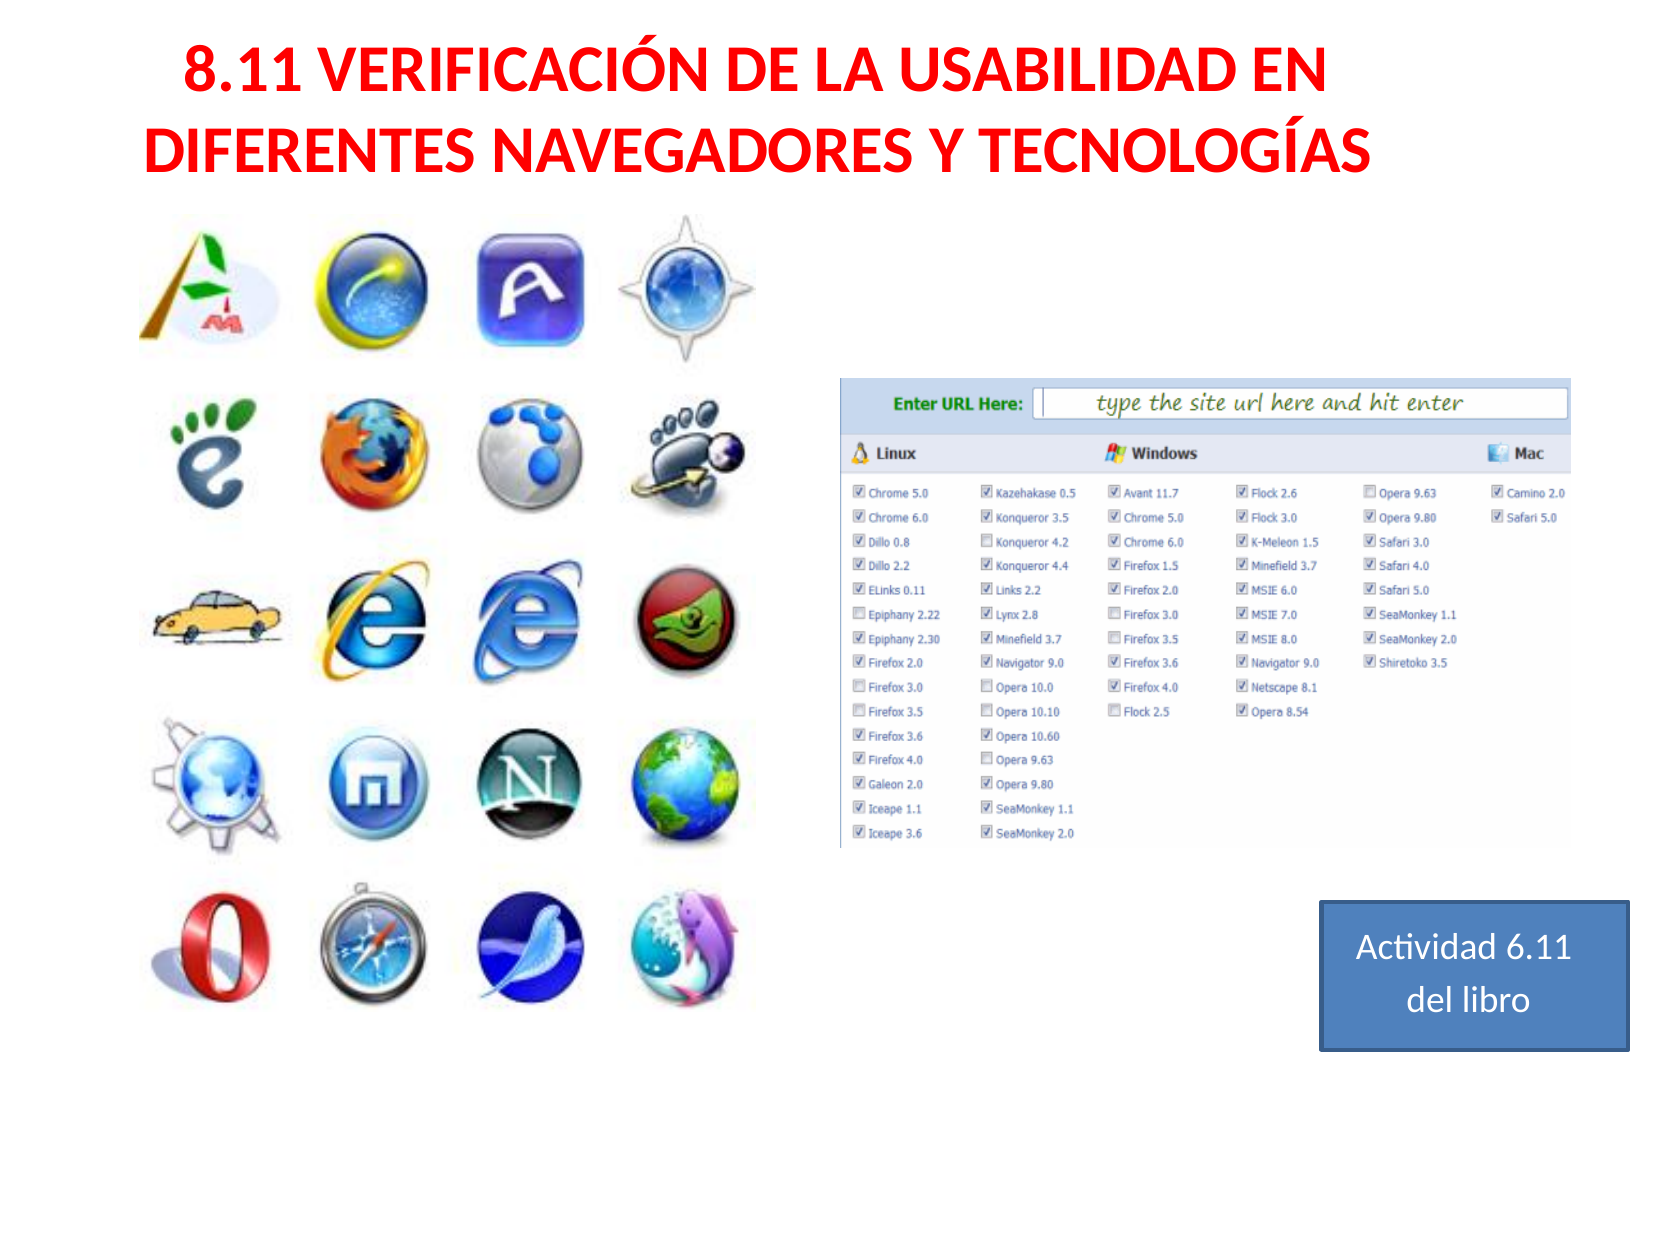

8.11 VERIFICACIÓN DE LA USABILIDAD EN
DIFERENTES NAVEGADORES Y TECNOLOGÍAS
Actividad 6.11
del libro